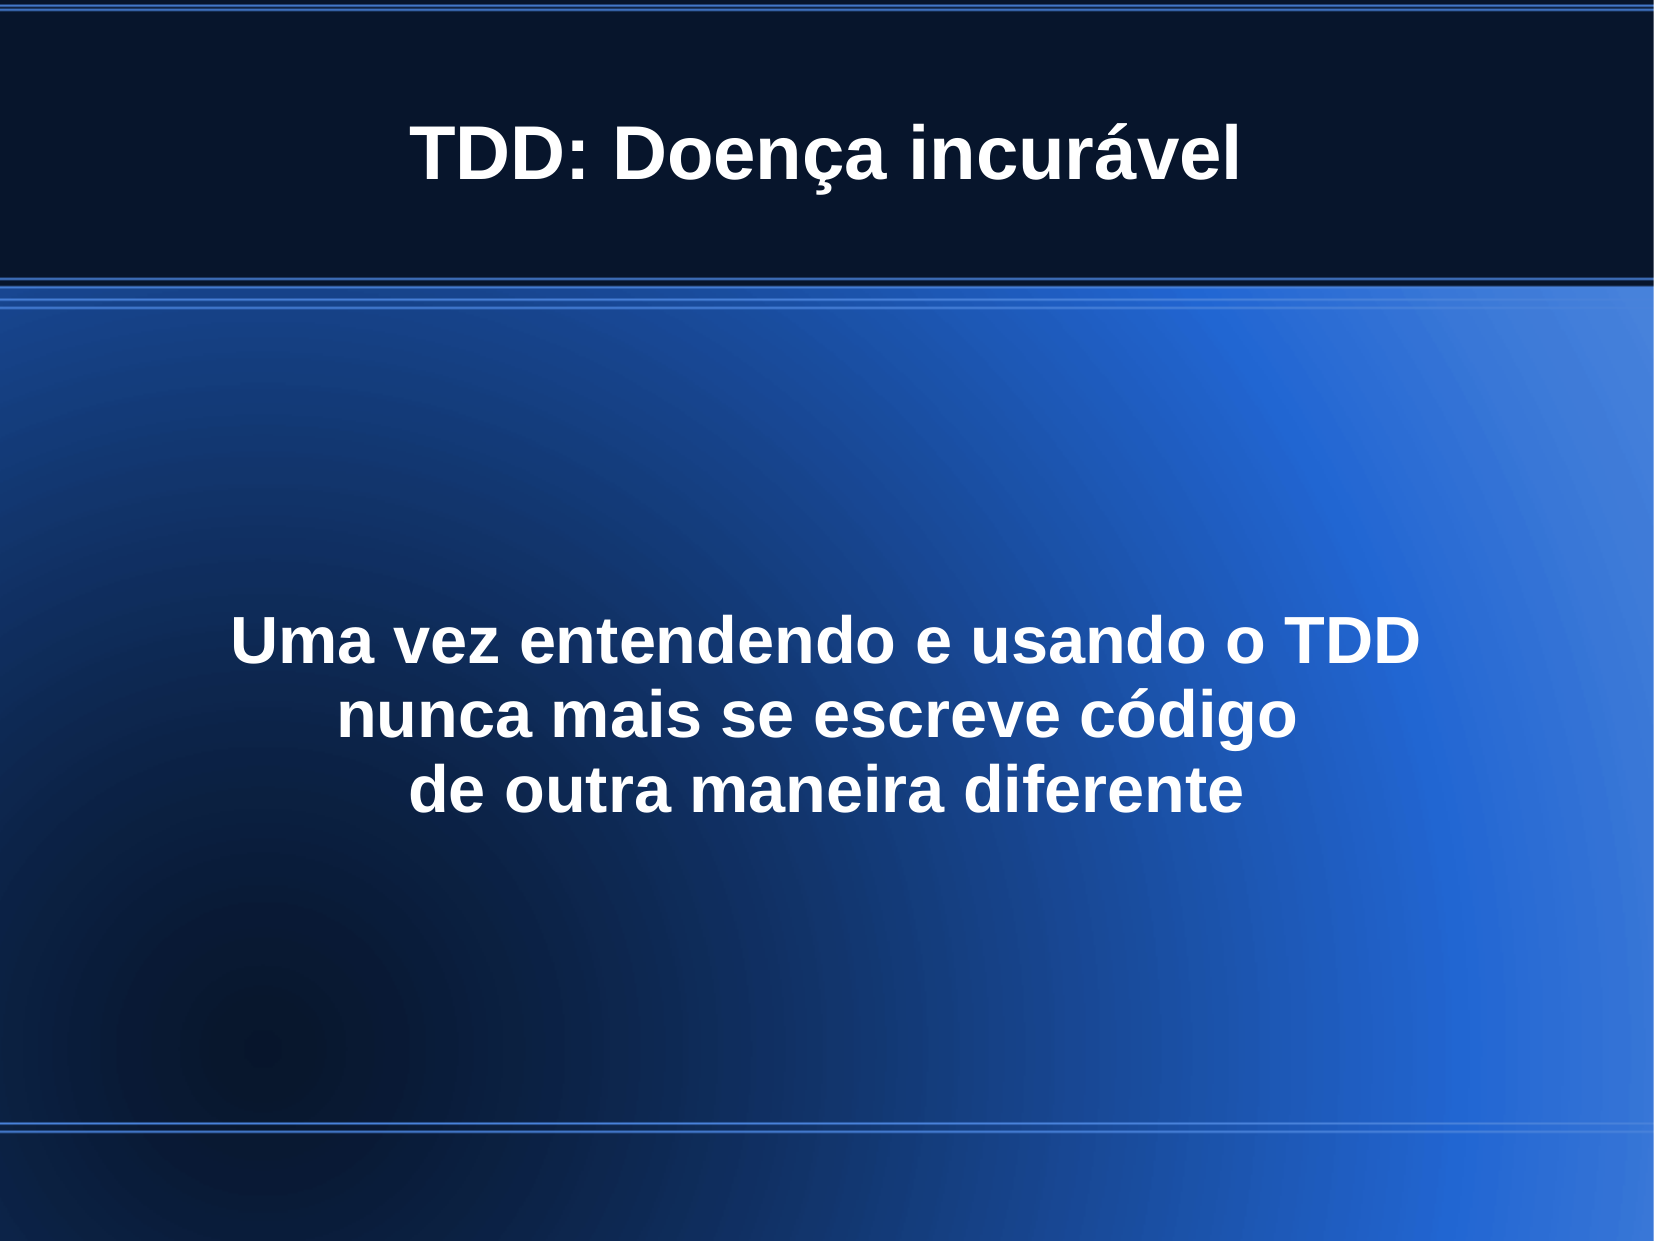

# TDD: Doença incurável
Uma vez entendendo e usando o TDD
nunca mais se escreve código
de outra maneira diferente